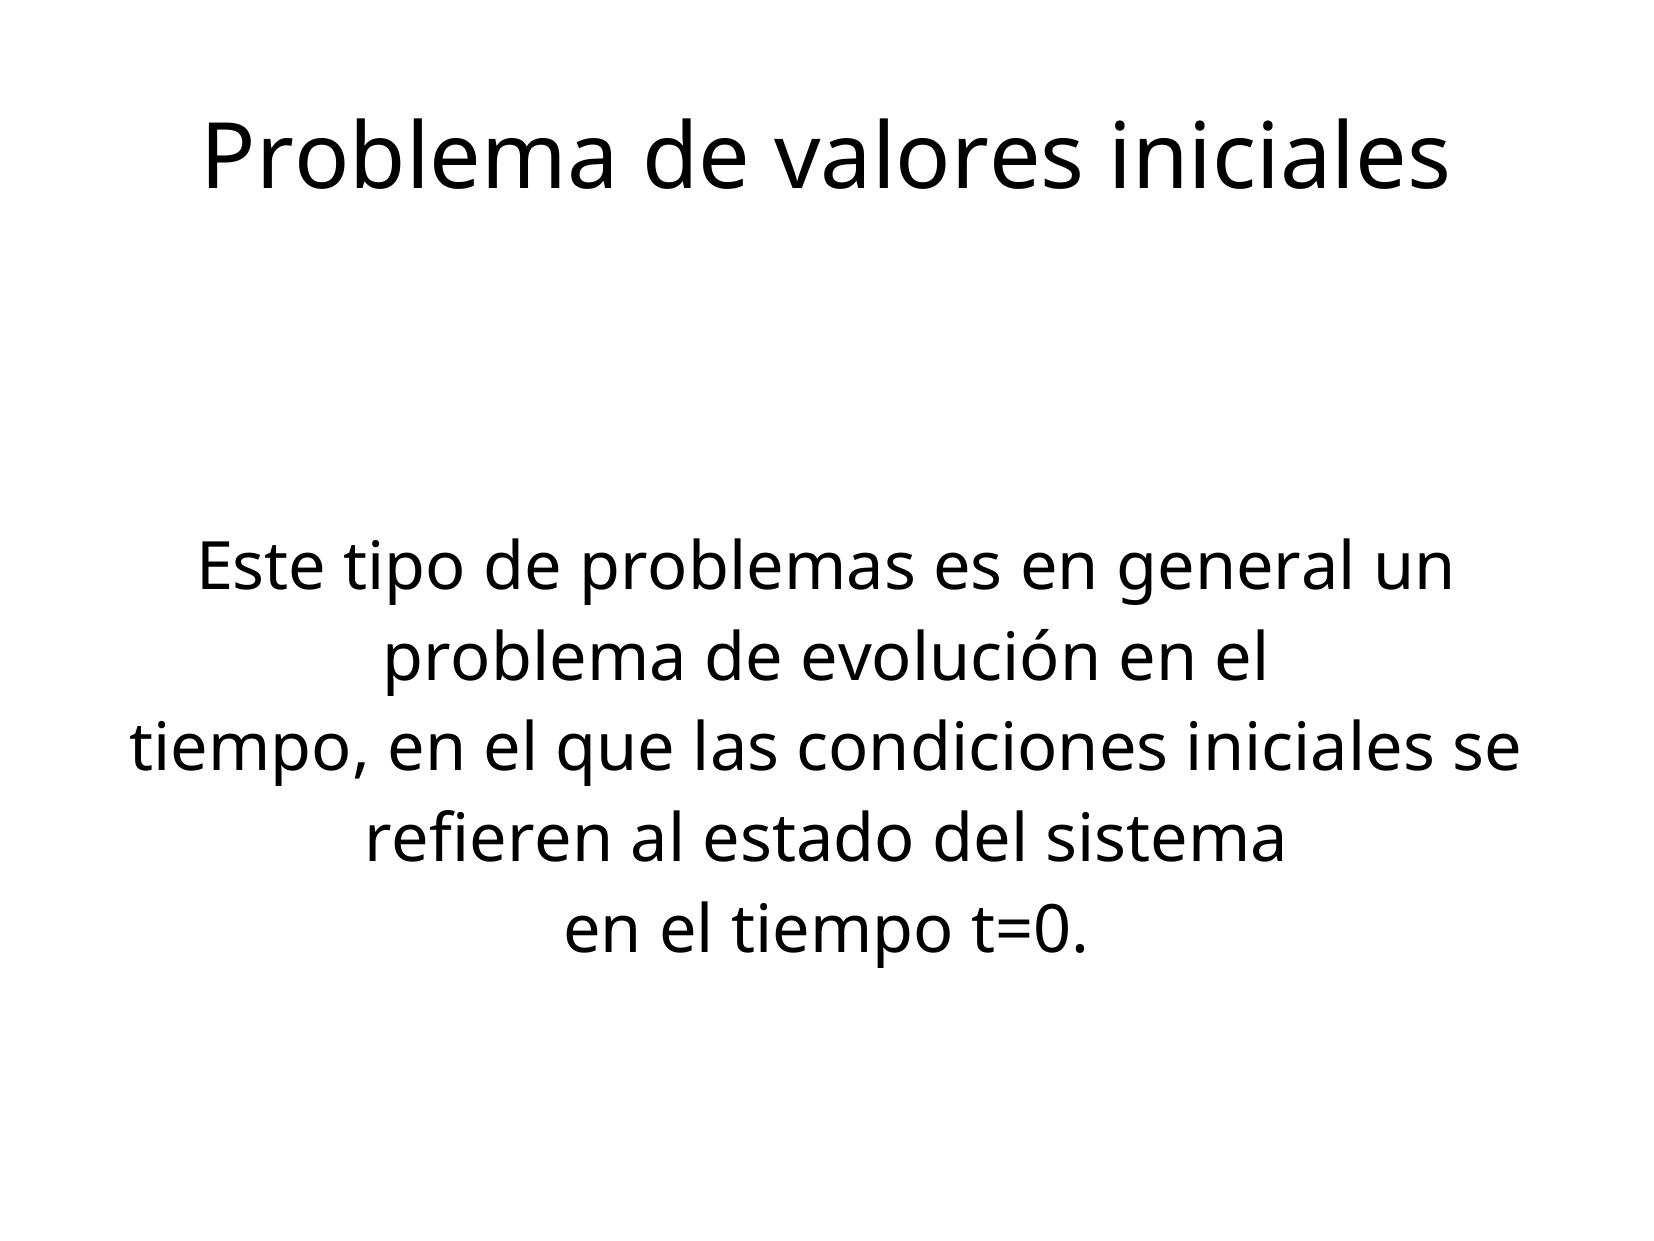

# Problema de valores iniciales
Este tipo de problemas es en general un problema de evolución en el
tiempo, en el que las condiciones iniciales se refieren al estado del sistema
en el tiempo t=0.